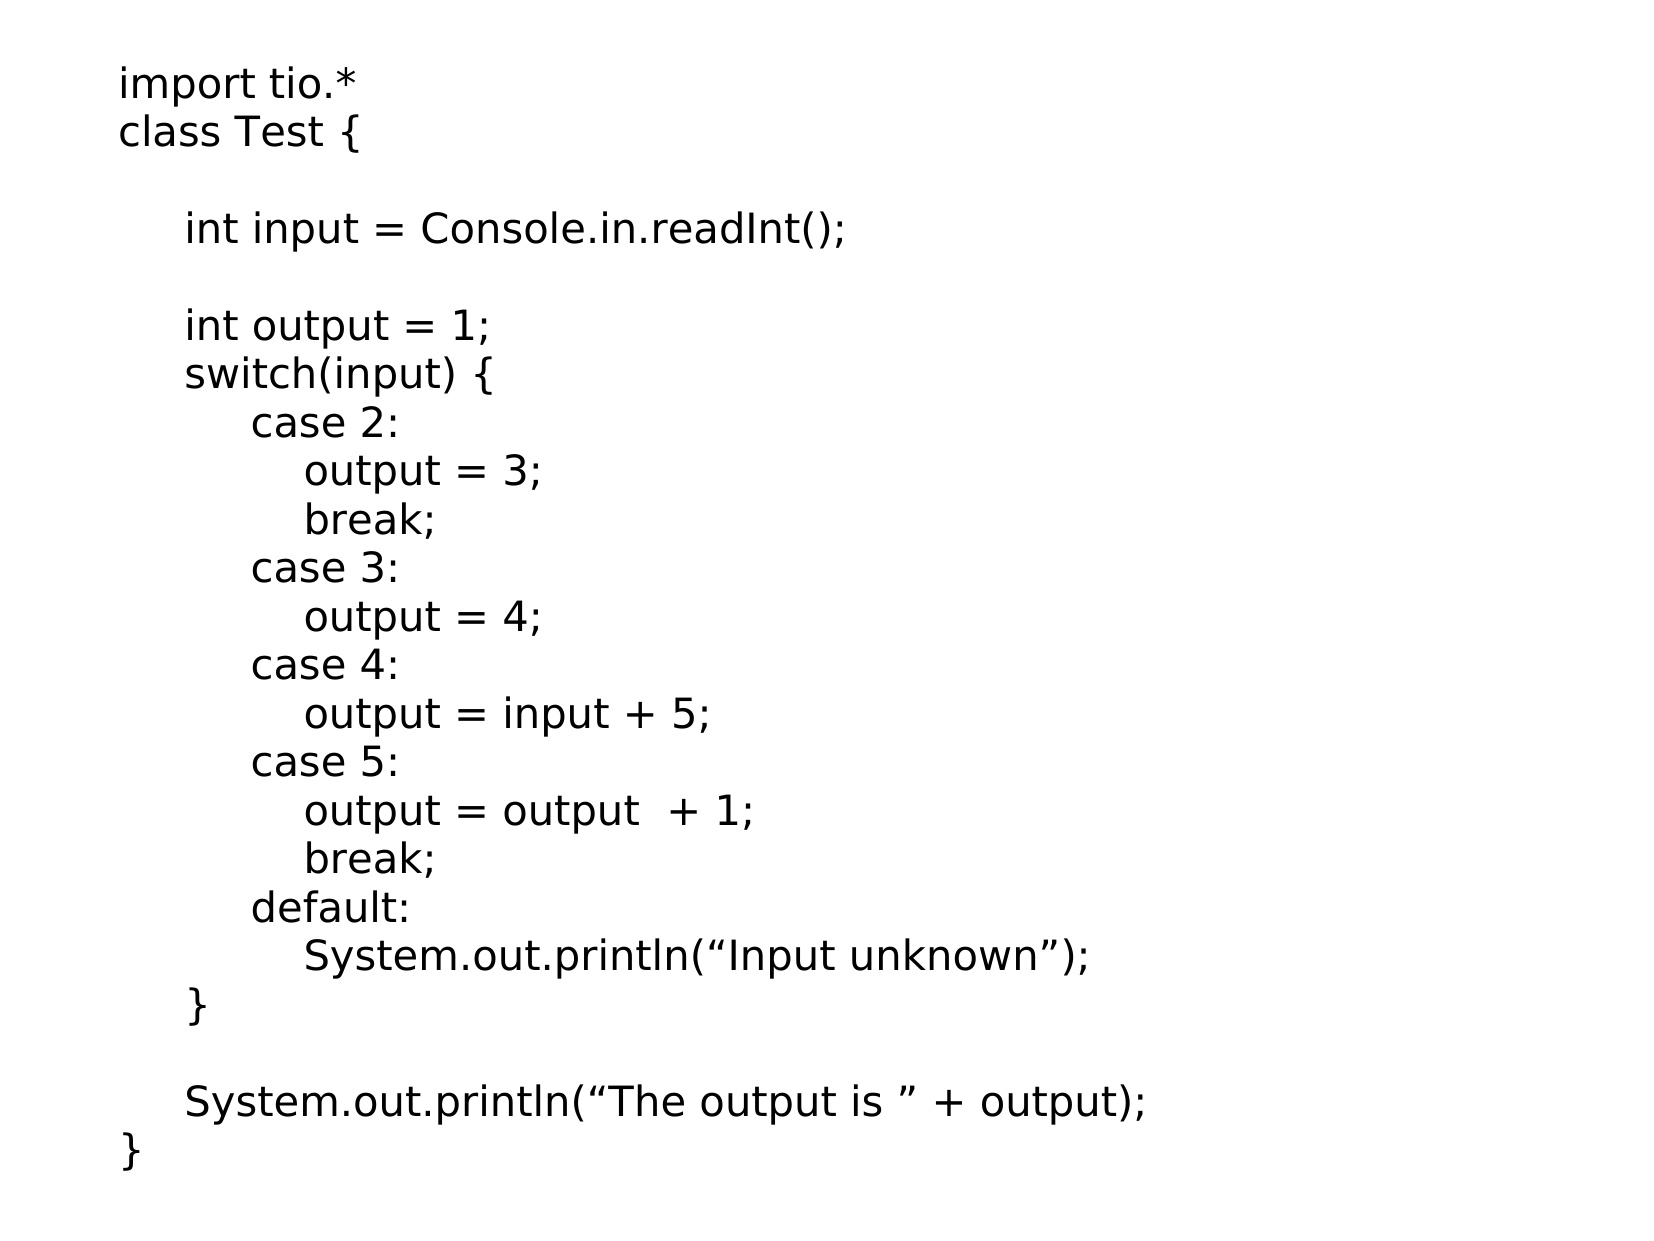

# import tio.*
class Test {
 int input = Console.in.readInt();
 int output = 1;
 switch(input) {
 case 2:
 output = 3;
 break;
 case 3:
 output = 4;
 case 4:
 output = input + 5;
 case 5:
 output = output + 1;
 break;
 default:
 System.out.println(“Input unknown”);
 }
 System.out.println(“The output is ” + output);
}